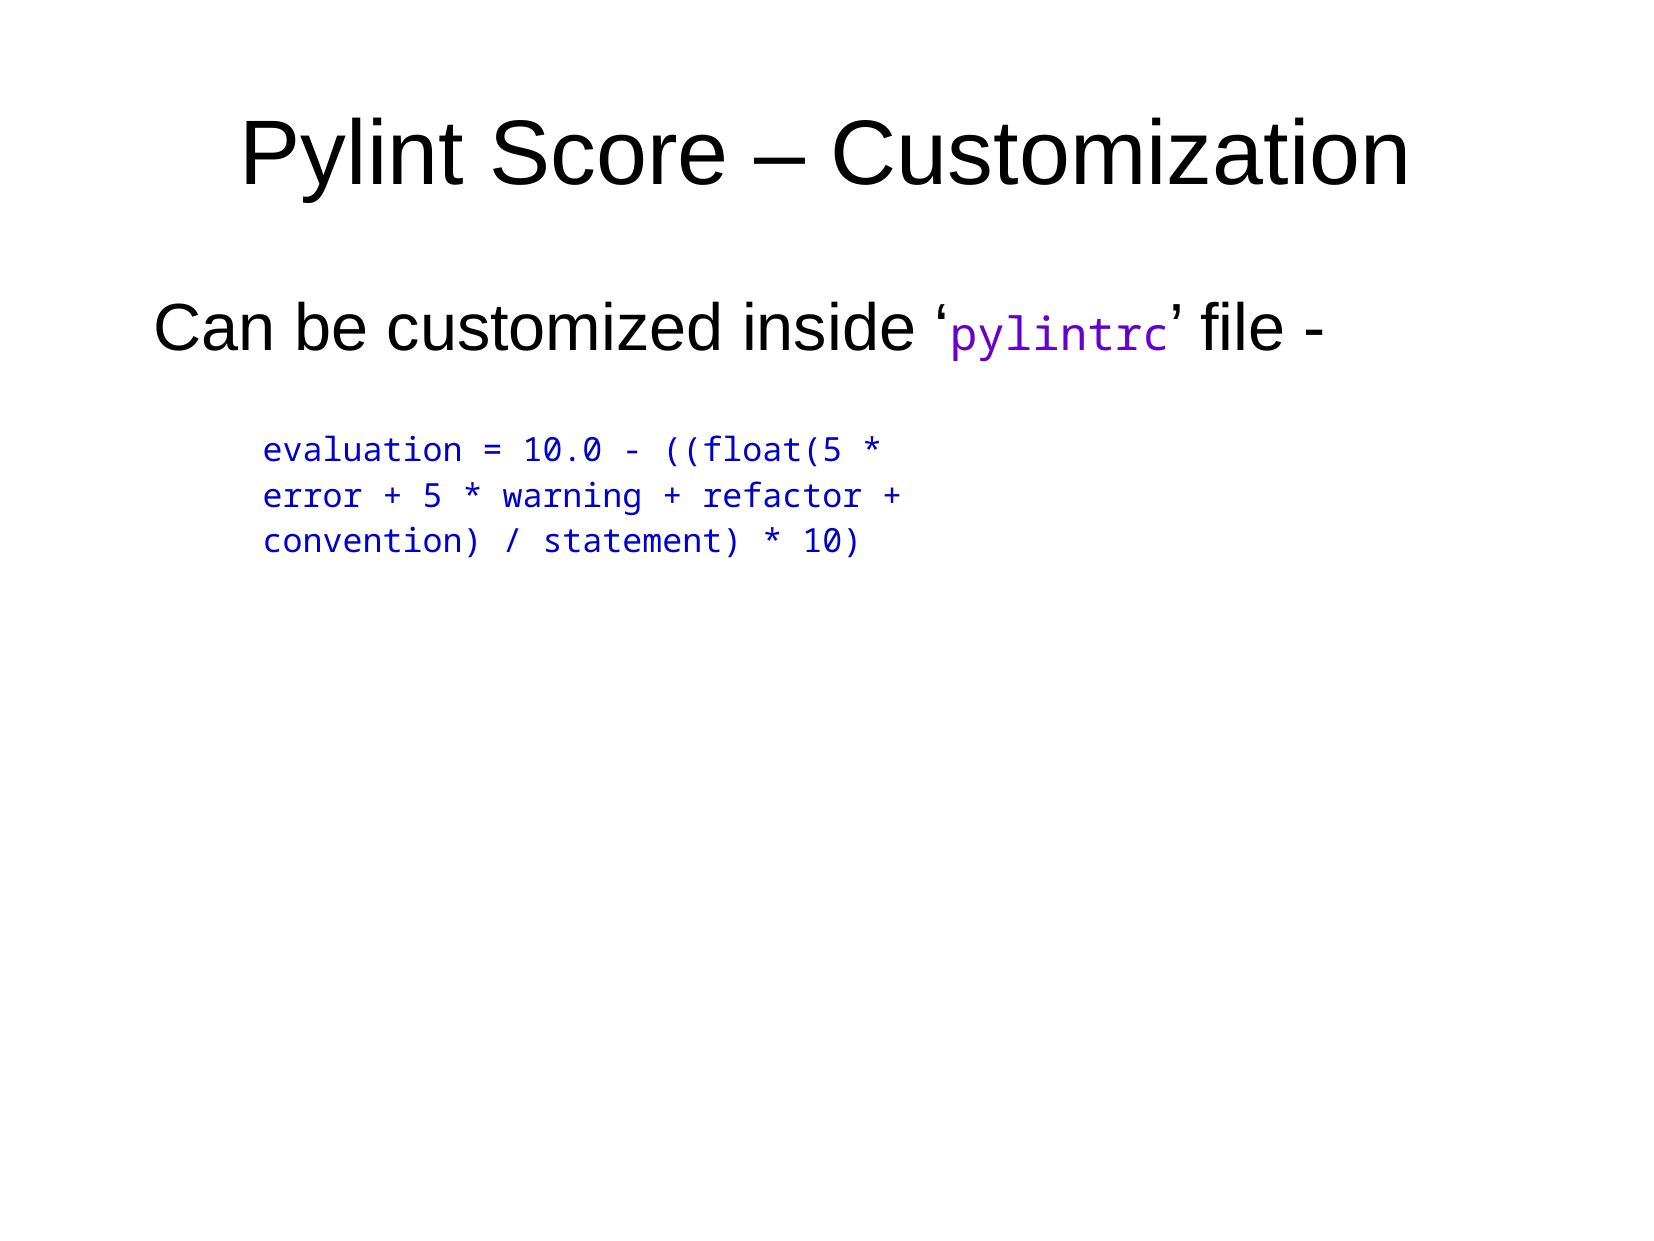

# Pylint Score – Customization
Can be customized inside ‘pylintrc’ file -
evaluation = 10.0 - ((float(5 * error + 5 * warning + refactor + convention) / statement) * 10)